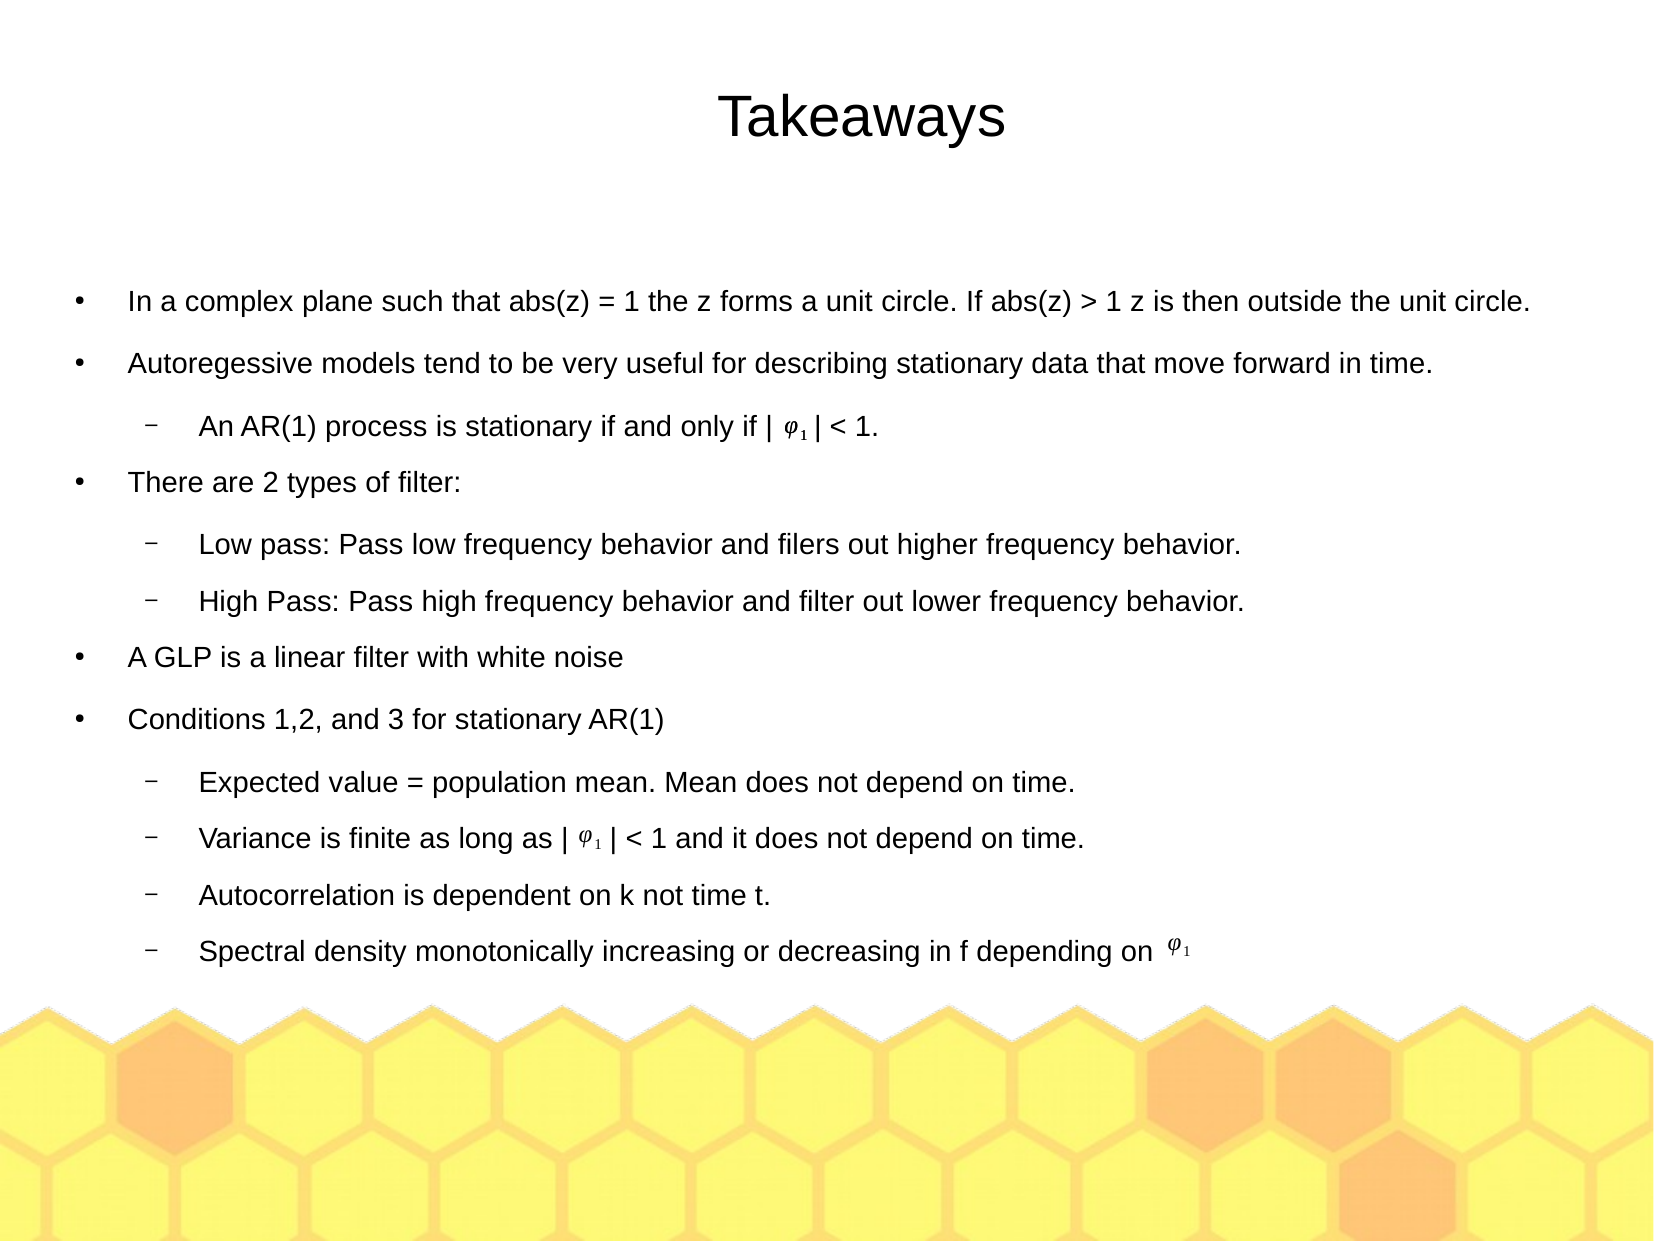

# Takeaways
In a complex plane such that abs(z) = 1 the z forms a unit circle. If abs(z) > 1 z is then outside the unit circle.
Autoregessive models tend to be very useful for describing stationary data that move forward in time.
An AR(1) process is stationary if and only if | | < 1.
There are 2 types of filter:
Low pass: Pass low frequency behavior and filers out higher frequency behavior.
High Pass: Pass high frequency behavior and filter out lower frequency behavior.
A GLP is a linear filter with white noise
Conditions 1,2, and 3 for stationary AR(1)
Expected value = population mean. Mean does not depend on time.
Variance is finite as long as | | < 1 and it does not depend on time.
Autocorrelation is dependent on k not time t.
Spectral density monotonically increasing or decreasing in f depending on